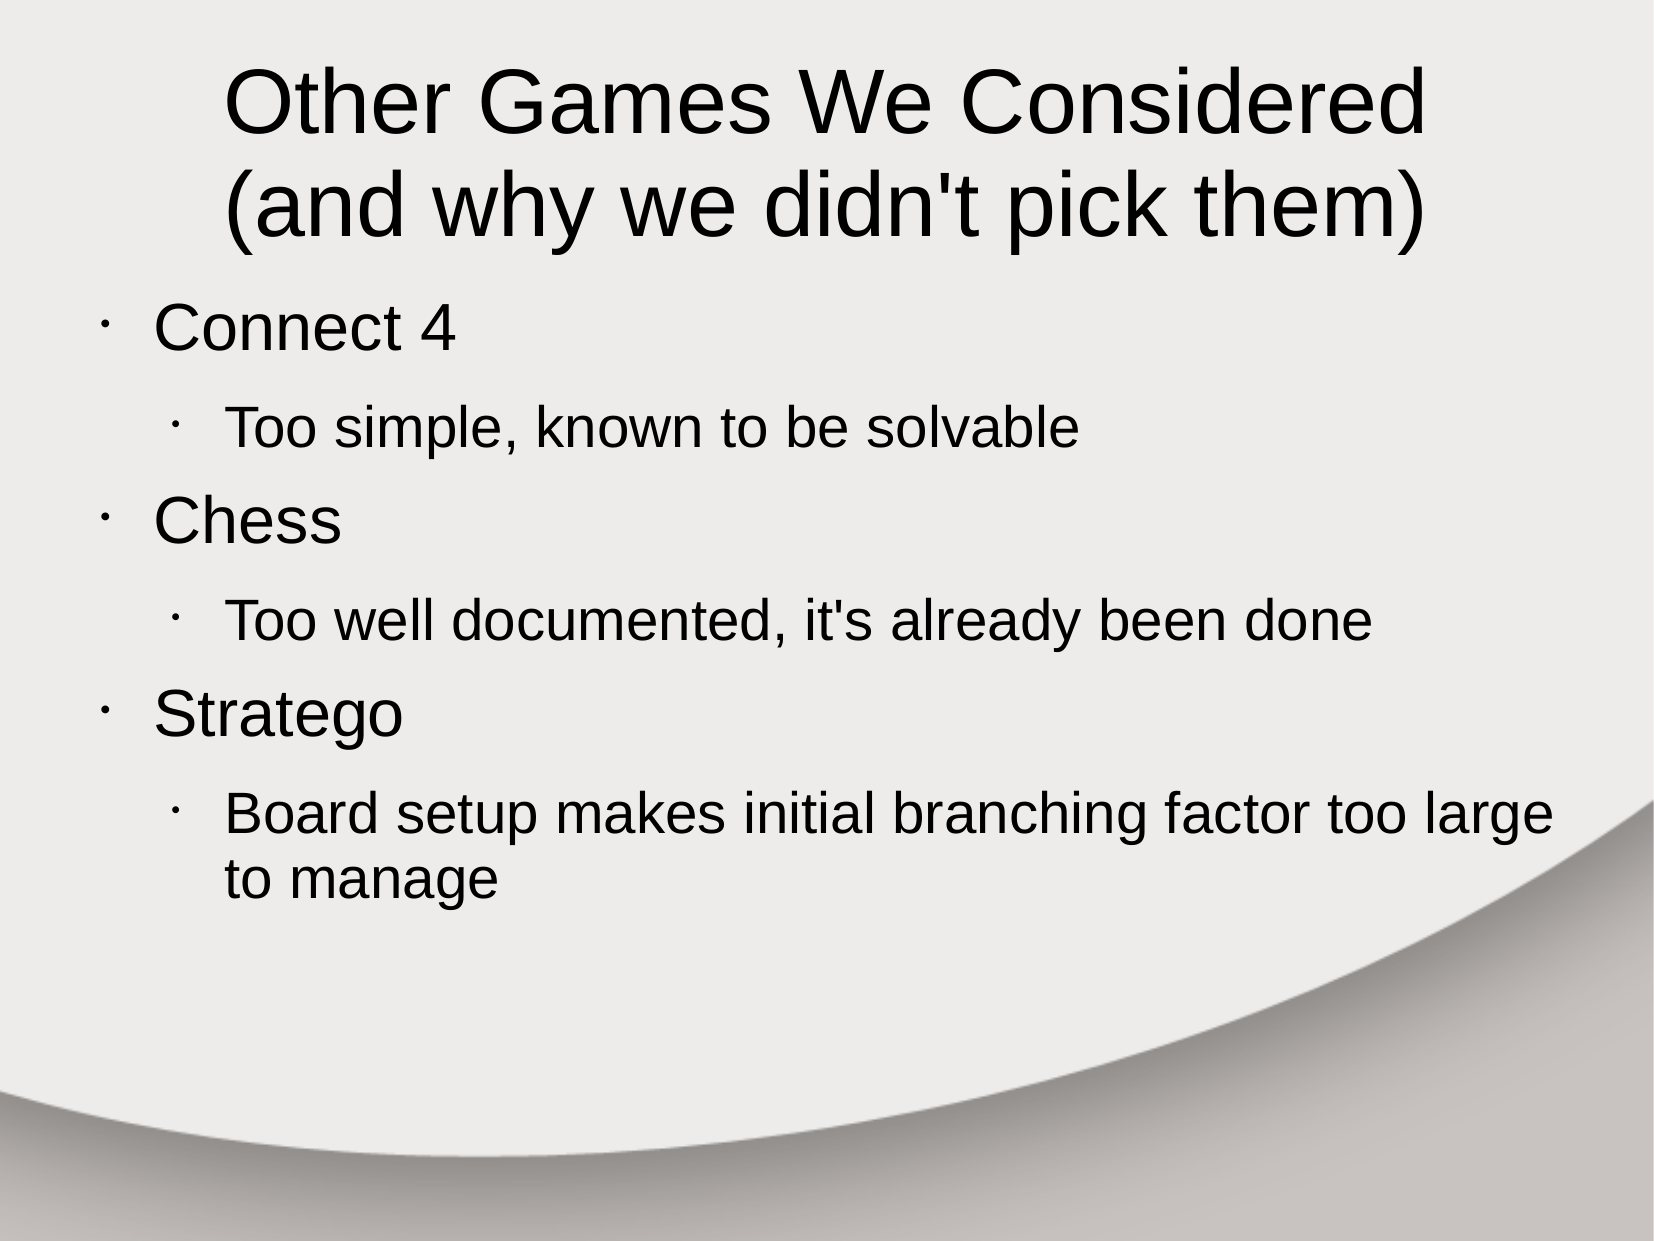

# Other Games We Considered (and why we didn't pick them)
Connect 4
Too simple, known to be solvable
Chess
Too well documented, it's already been done
Stratego
Board setup makes initial branching factor too large to manage